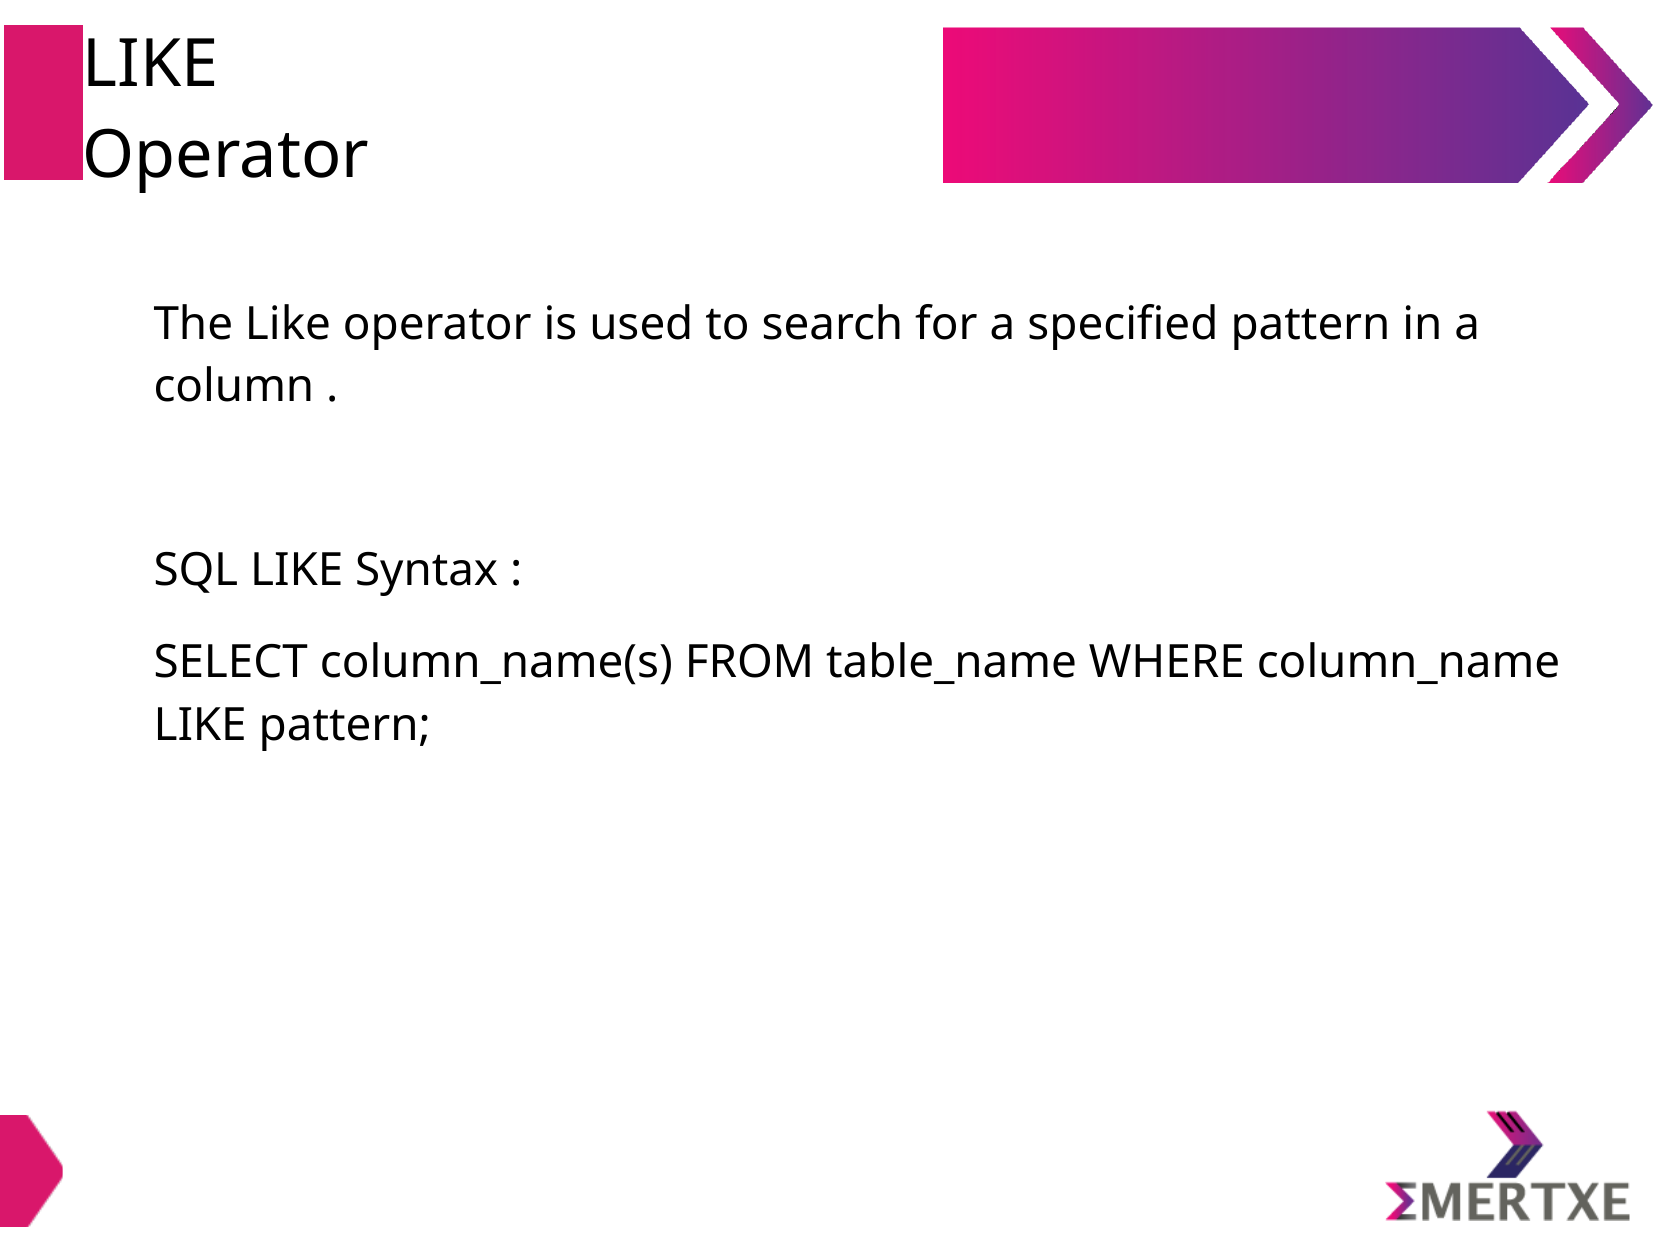

# LIKE Operator
The Like operator is used to search for a specified pattern in a column .
SQL LIKE Syntax :
SELECT column_name(s) FROM table_name WHERE column_name LIKE pattern;